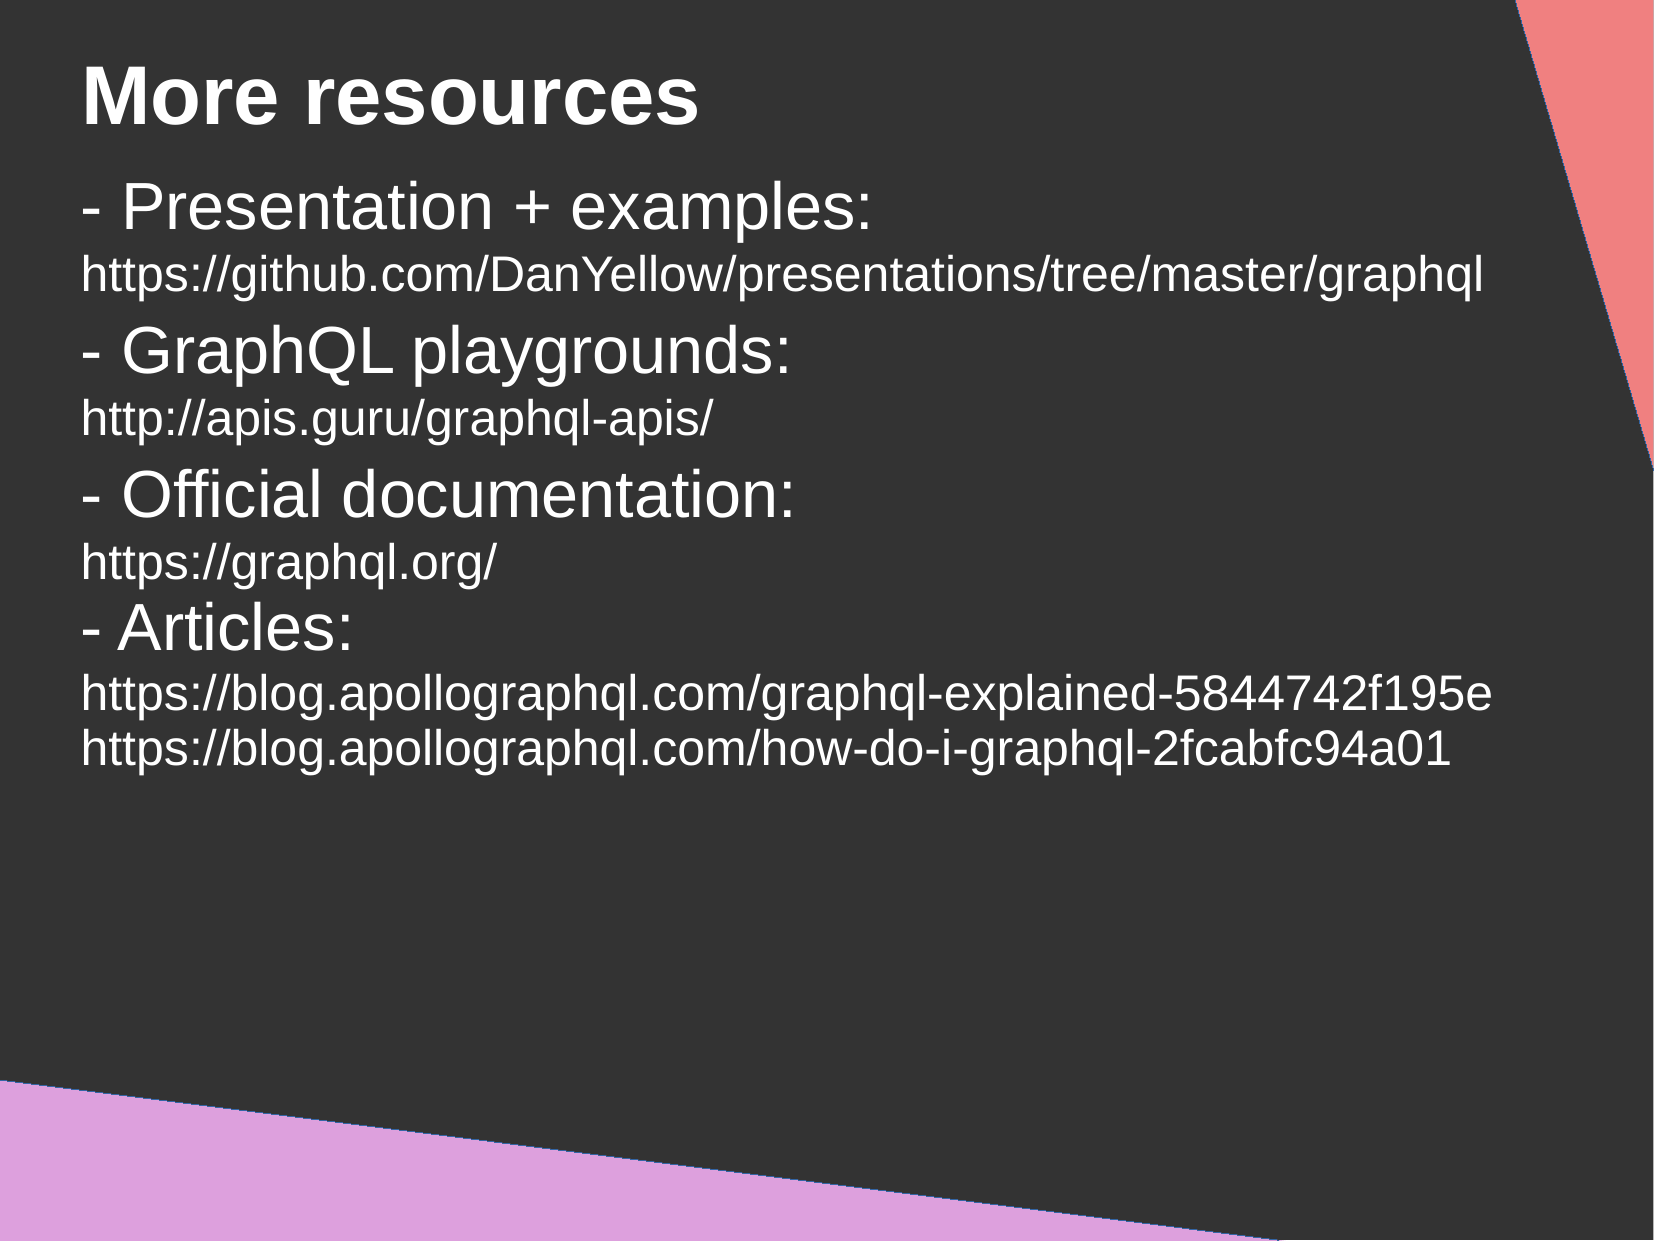

More resources
# - Presentation + examples: https://github.com/DanYellow/presentations/tree/master/graphql - GraphQL playgrounds: http://apis.guru/graphql-apis/ - Official documentation: https://graphql.org/ - Articles: https://blog.apollographql.com/graphql-explained-5844742f195e https://blog.apollographql.com/how-do-i-graphql-2fcabfc94a01